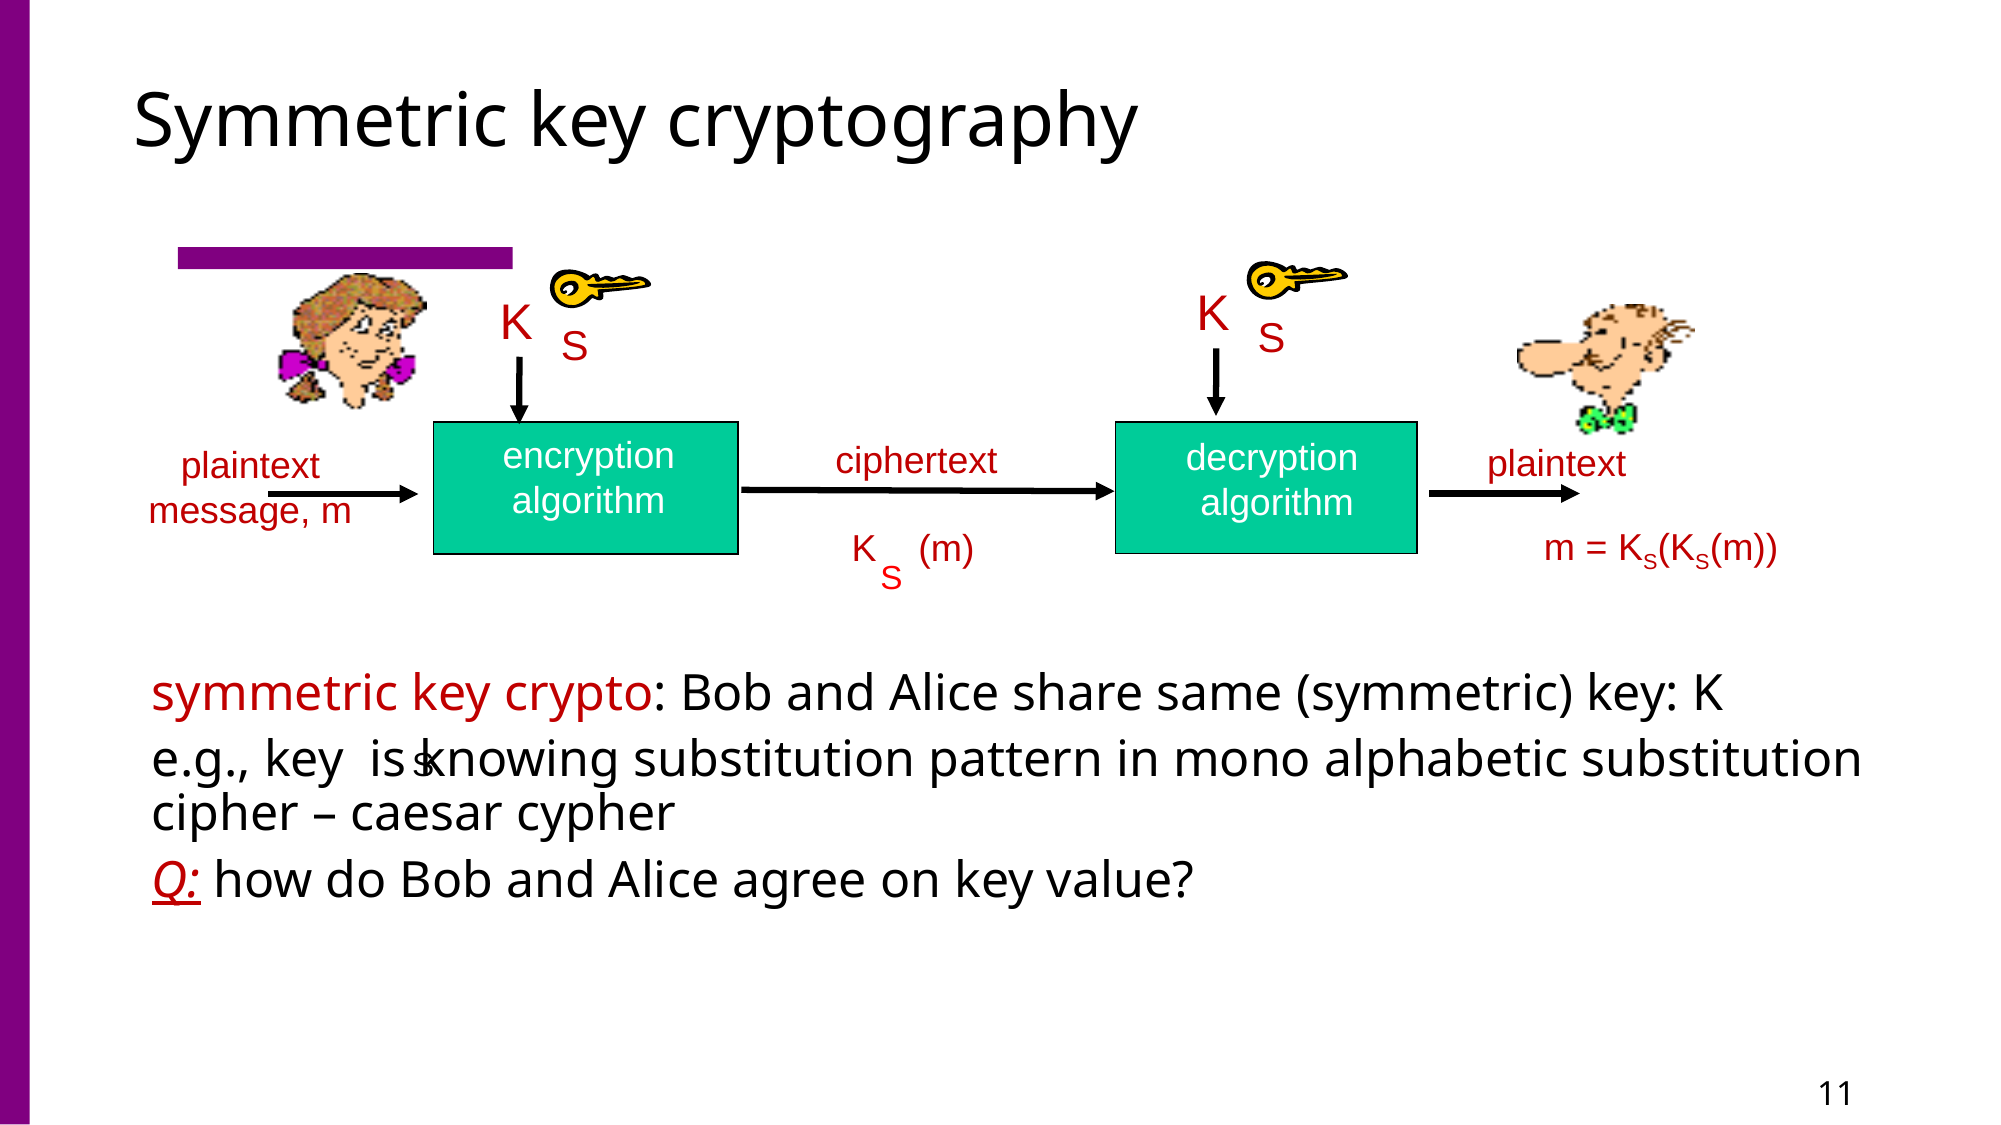

# Symmetric key cryptography
K
S
K
S
encryption
algorithm
decryption
algorithm
ciphertext
plaintext
plaintext
message, m
m = KS(KS(m))
K (m)
S
symmetric key crypto: Bob and Alice share same (symmetric) key: K
e.g., key is knowing substitution pattern in mono alphabetic substitution cipher – caesar cypher
Q: how do Bob and Alice agree on key value?
S